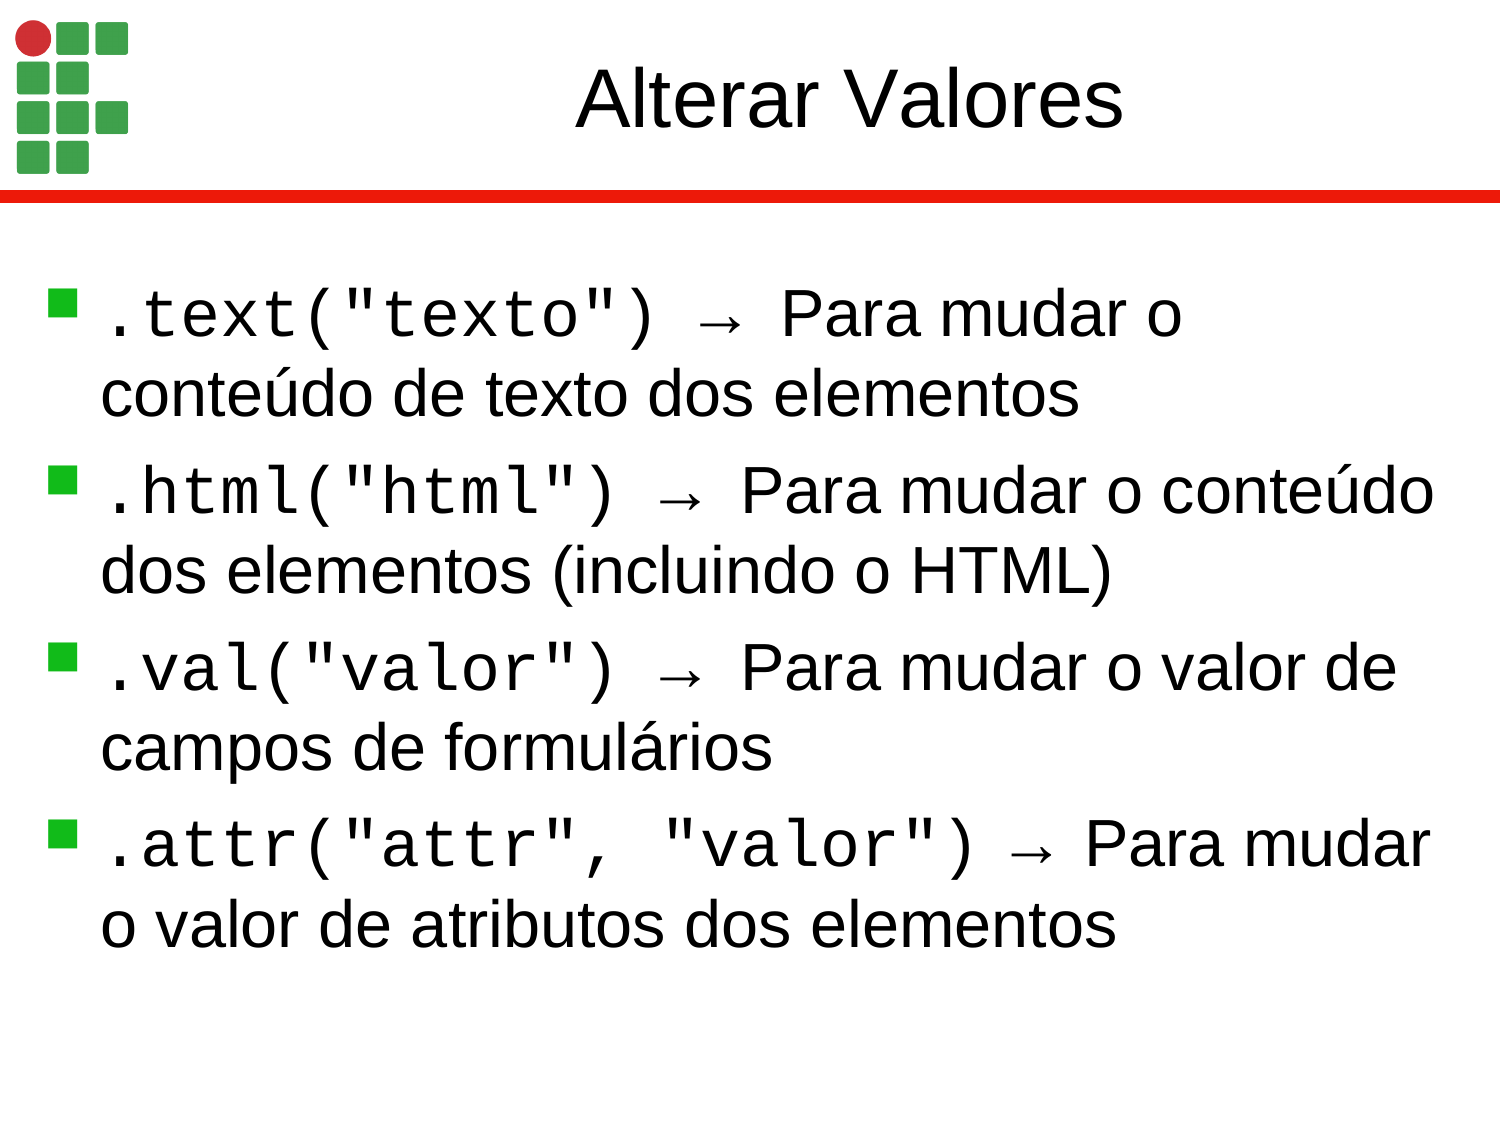

# Alterar Valores
.text(″texto″) → Para mudar o conteúdo de texto dos elementos
.html(″html″) → Para mudar o conteúdo dos elementos (incluindo o HTML)
.val(″valor″) → Para mudar o valor de campos de formulários
.attr(″attr″, ″valor″) → Para mudar o valor de atributos dos elementos